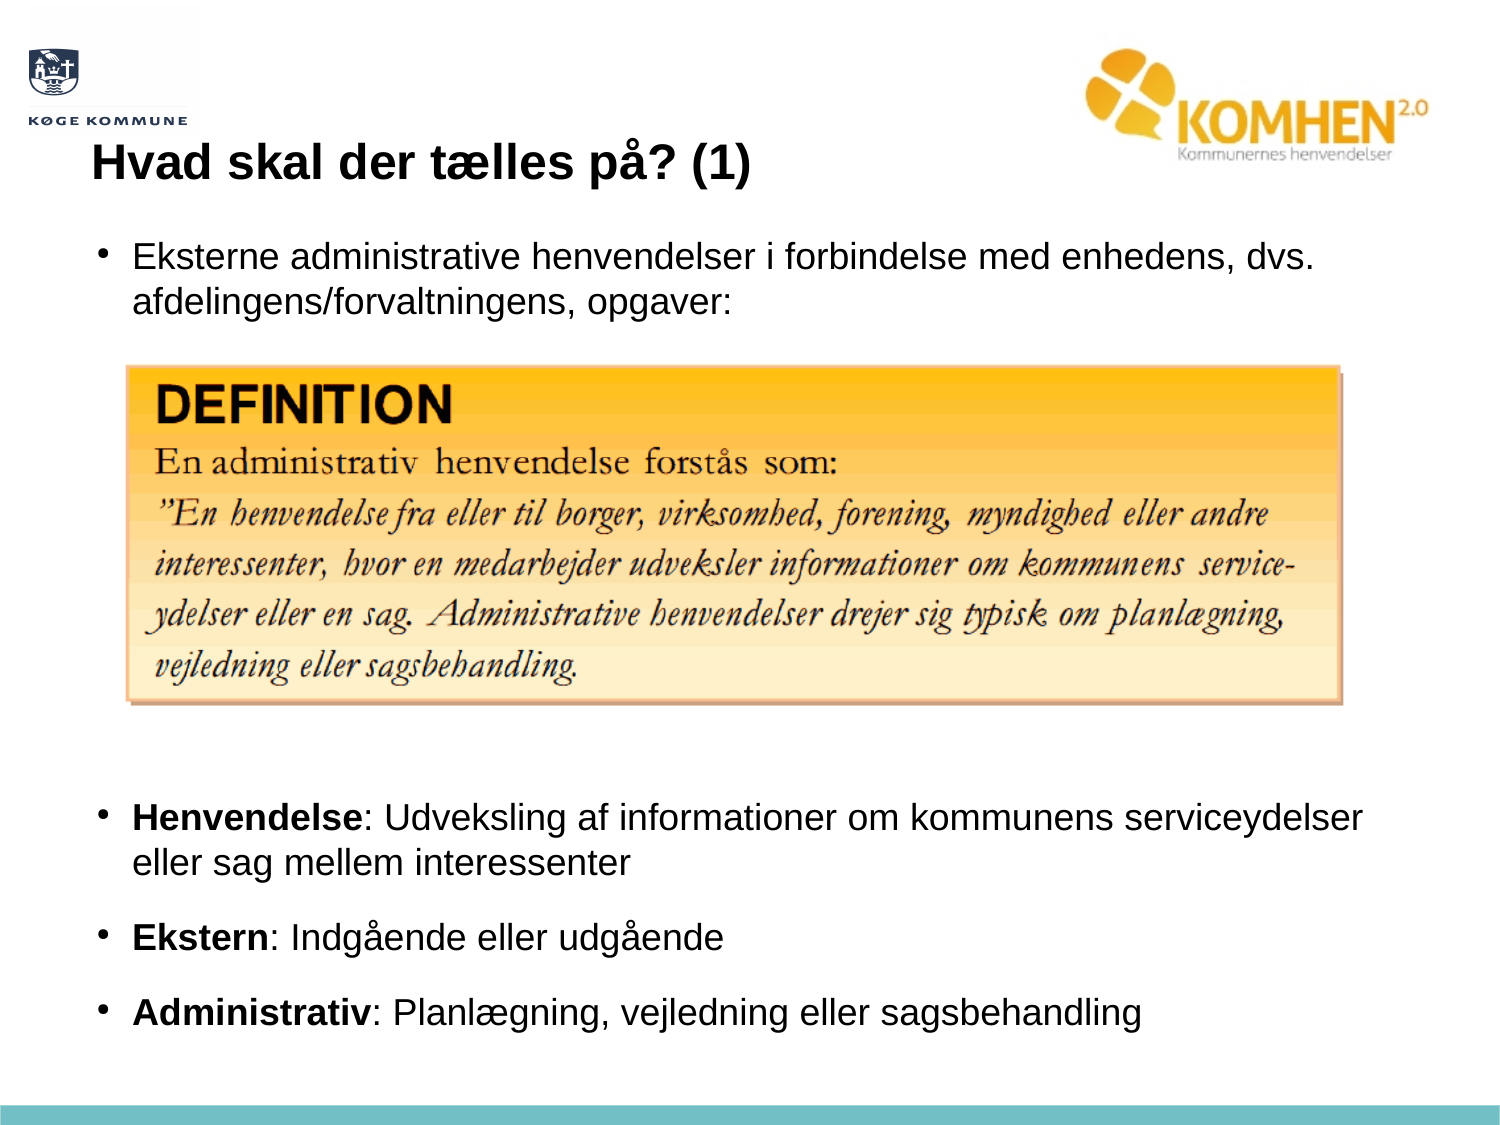

Hvad skal der tælles på? (1)
Eksterne administrative henvendelser i forbindelse med enhedens, dvs. afdelingens/forvaltningens, opgaver:
Henvendelse: Udveksling af informationer om kommunens serviceydelser eller sag mellem interessenter
Ekstern: Indgående eller udgående
Administrativ: Planlægning, vejledning eller sagsbehandling